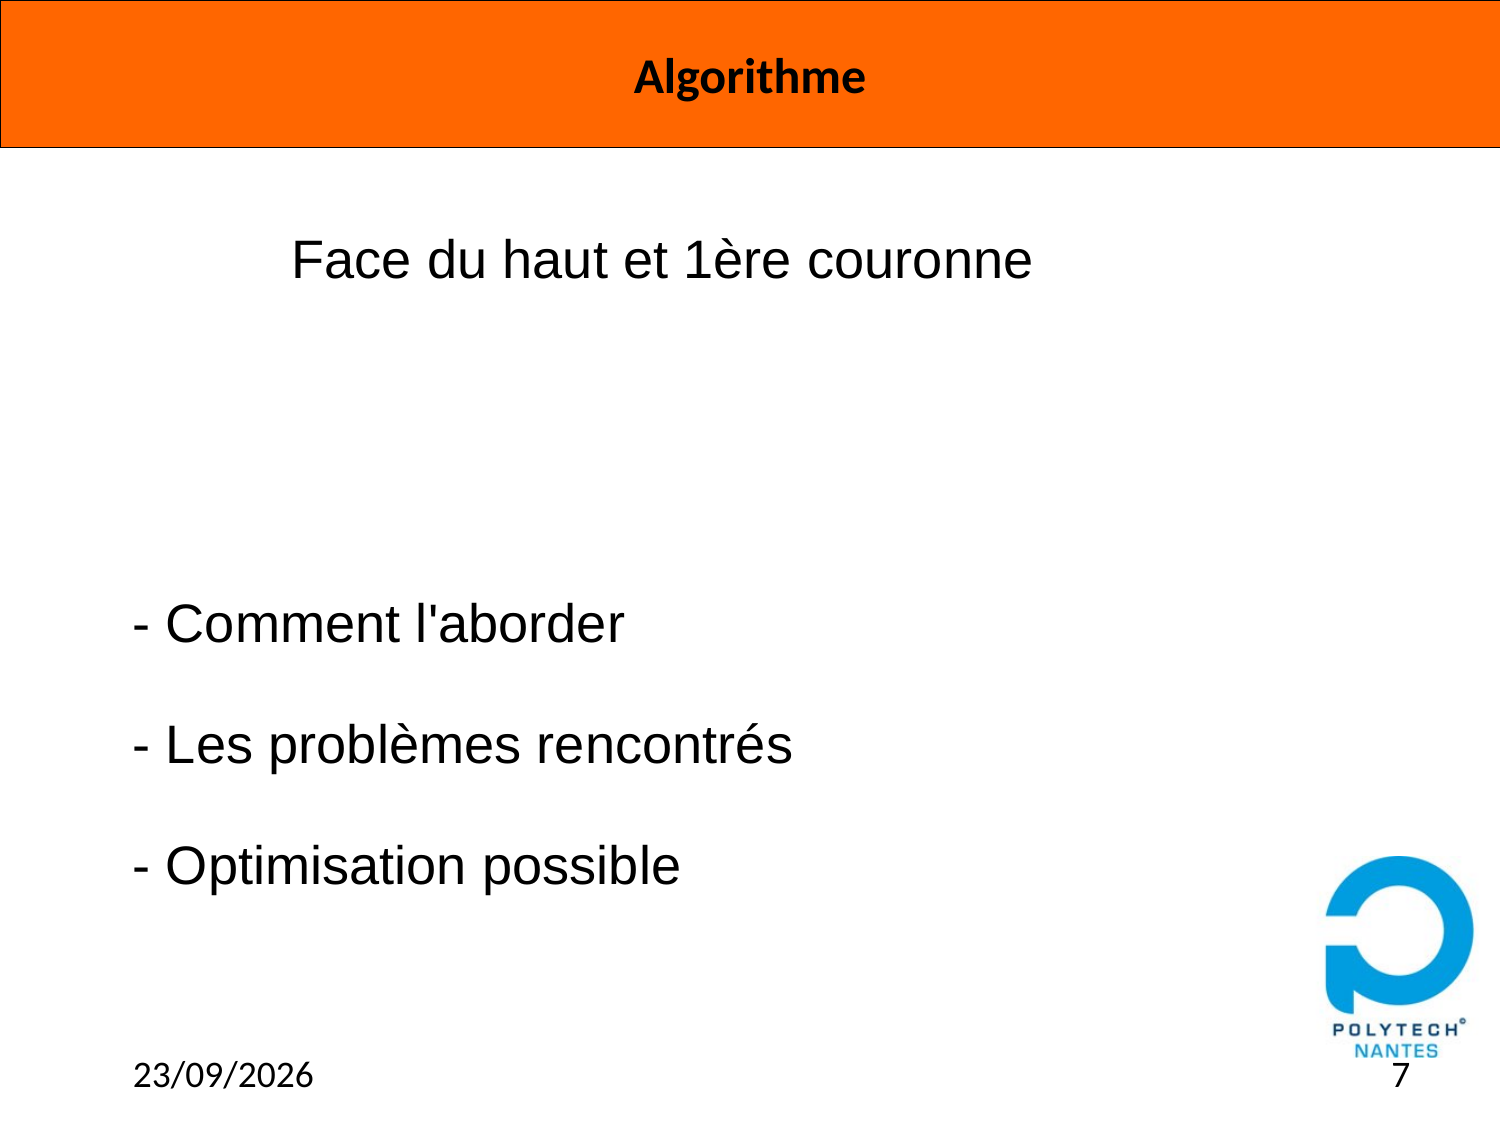

# Algorithme
Face du haut et 1ère couronne
- Comment l'aborder
- Les problèmes rencontrés
- Optimisation possible
15 Janvier 2016
7